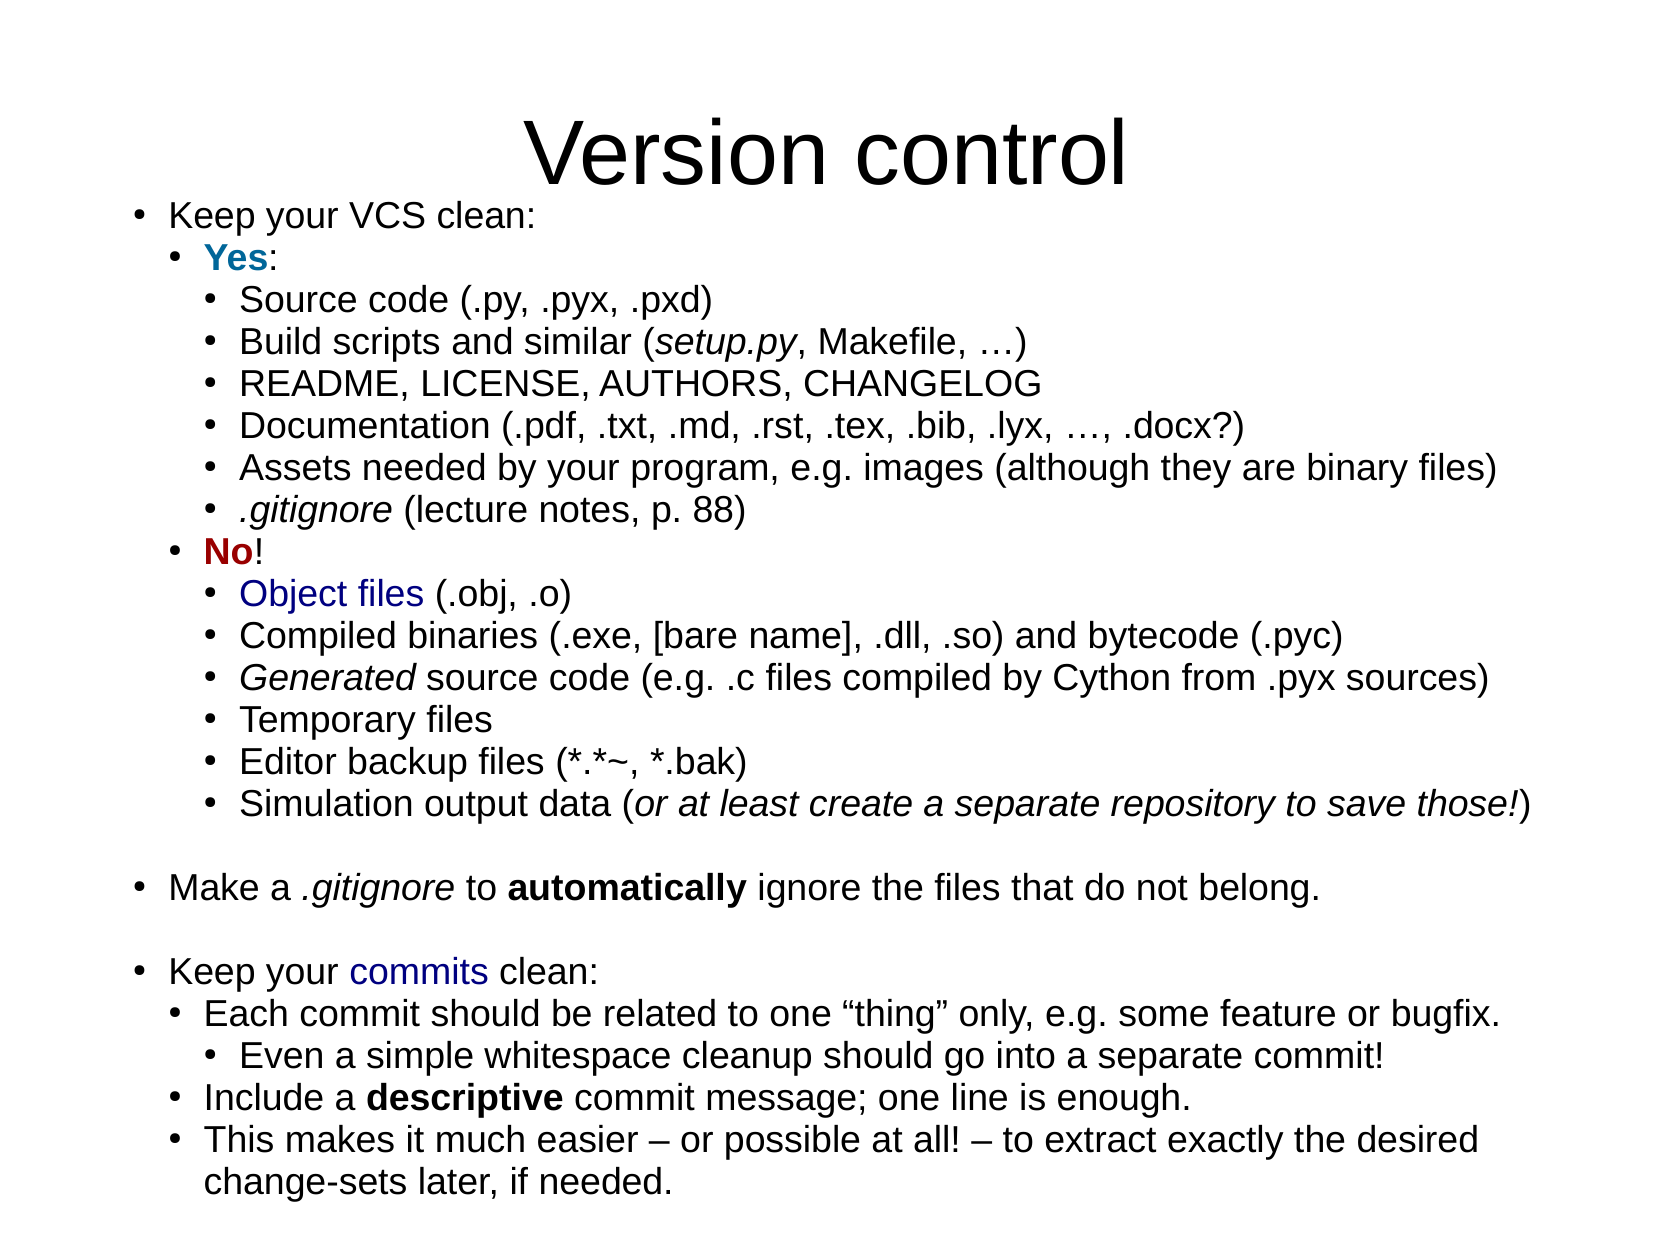

# Version control
Keep your VCS clean:
Yes:
Source code (.py, .pyx, .pxd)
Build scripts and similar (setup.py, Makefile, …)
README, LICENSE, AUTHORS, CHANGELOG
Documentation (.pdf, .txt, .md, .rst, .tex, .bib, .lyx, …, .docx?)
Assets needed by your program, e.g. images (although they are binary files)
.gitignore (lecture notes, p. 88)
No!
Object files (.obj, .o)
Compiled binaries (.exe, [bare name], .dll, .so) and bytecode (.pyc)
Generated source code (e.g. .c files compiled by Cython from .pyx sources)
Temporary files
Editor backup files (*.*~, *.bak)
Simulation output data (or at least create a separate repository to save those!)
Make a .gitignore to automatically ignore the files that do not belong.
Keep your commits clean:
Each commit should be related to one “thing” only, e.g. some feature or bugfix.
Even a simple whitespace cleanup should go into a separate commit!
Include a descriptive commit message; one line is enough.
This makes it much easier – or possible at all! – to extract exactly the desired change-sets later, if needed.